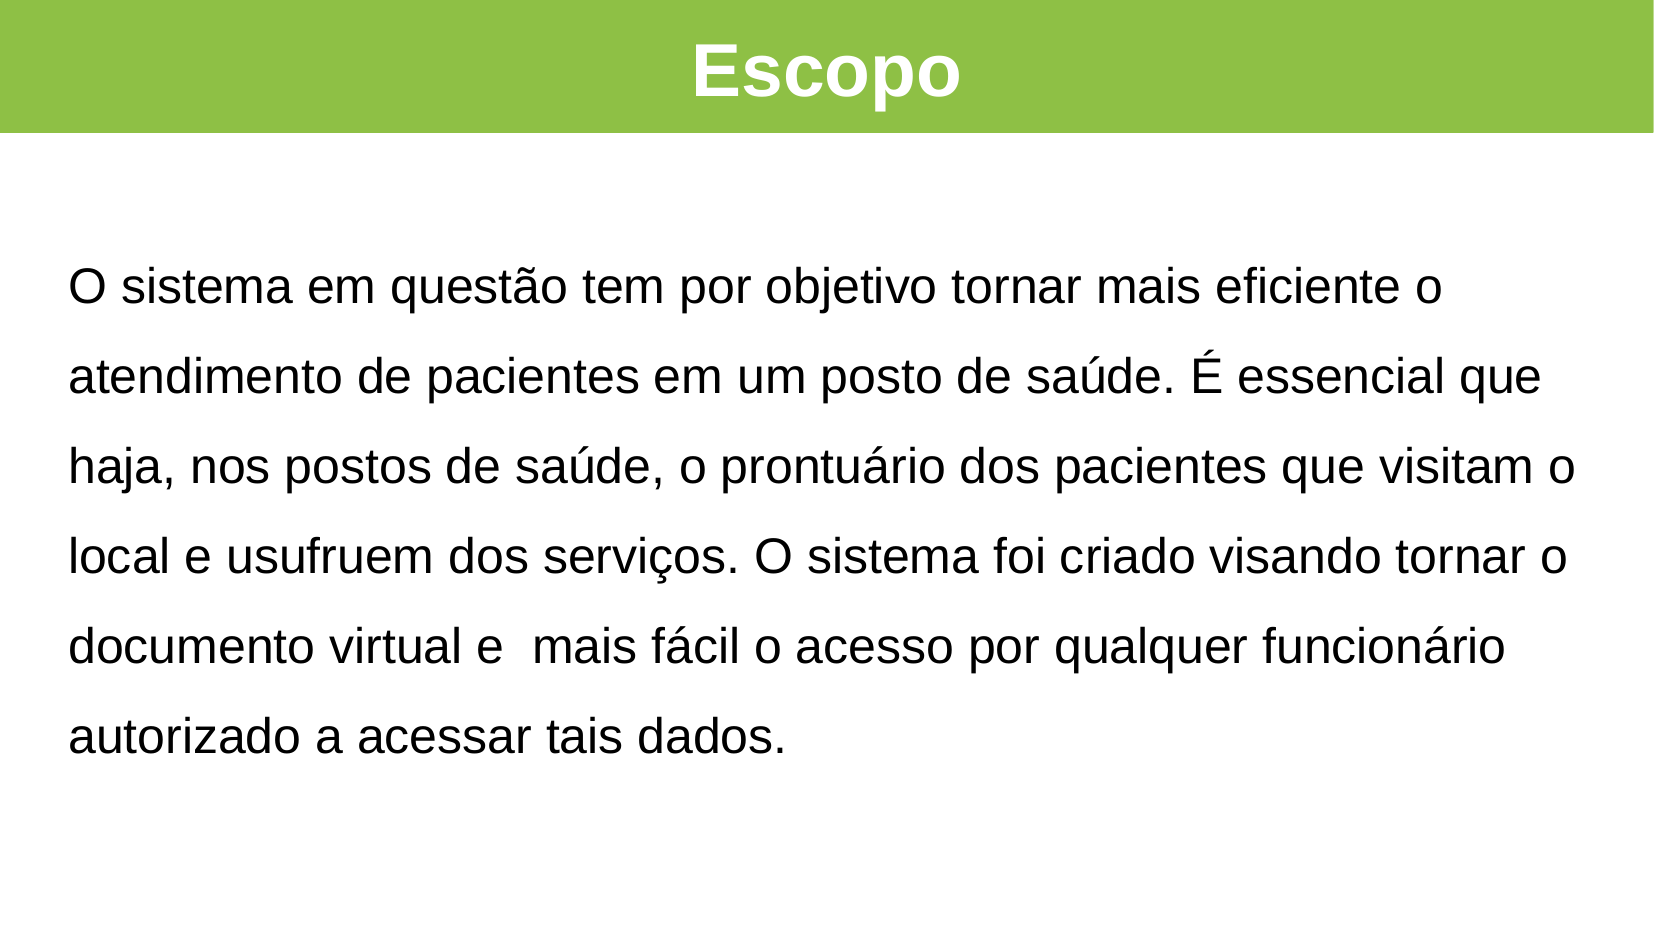

Escopo
# O sistema em questão tem por objetivo tornar mais eficiente o atendimento de pacientes em um posto de saúde. É essencial que haja, nos postos de saúde, o prontuário dos pacientes que visitam o local e usufruem dos serviços. O sistema foi criado visando tornar o documento virtual e mais fácil o acesso por qualquer funcionário autorizado a acessar tais dados.